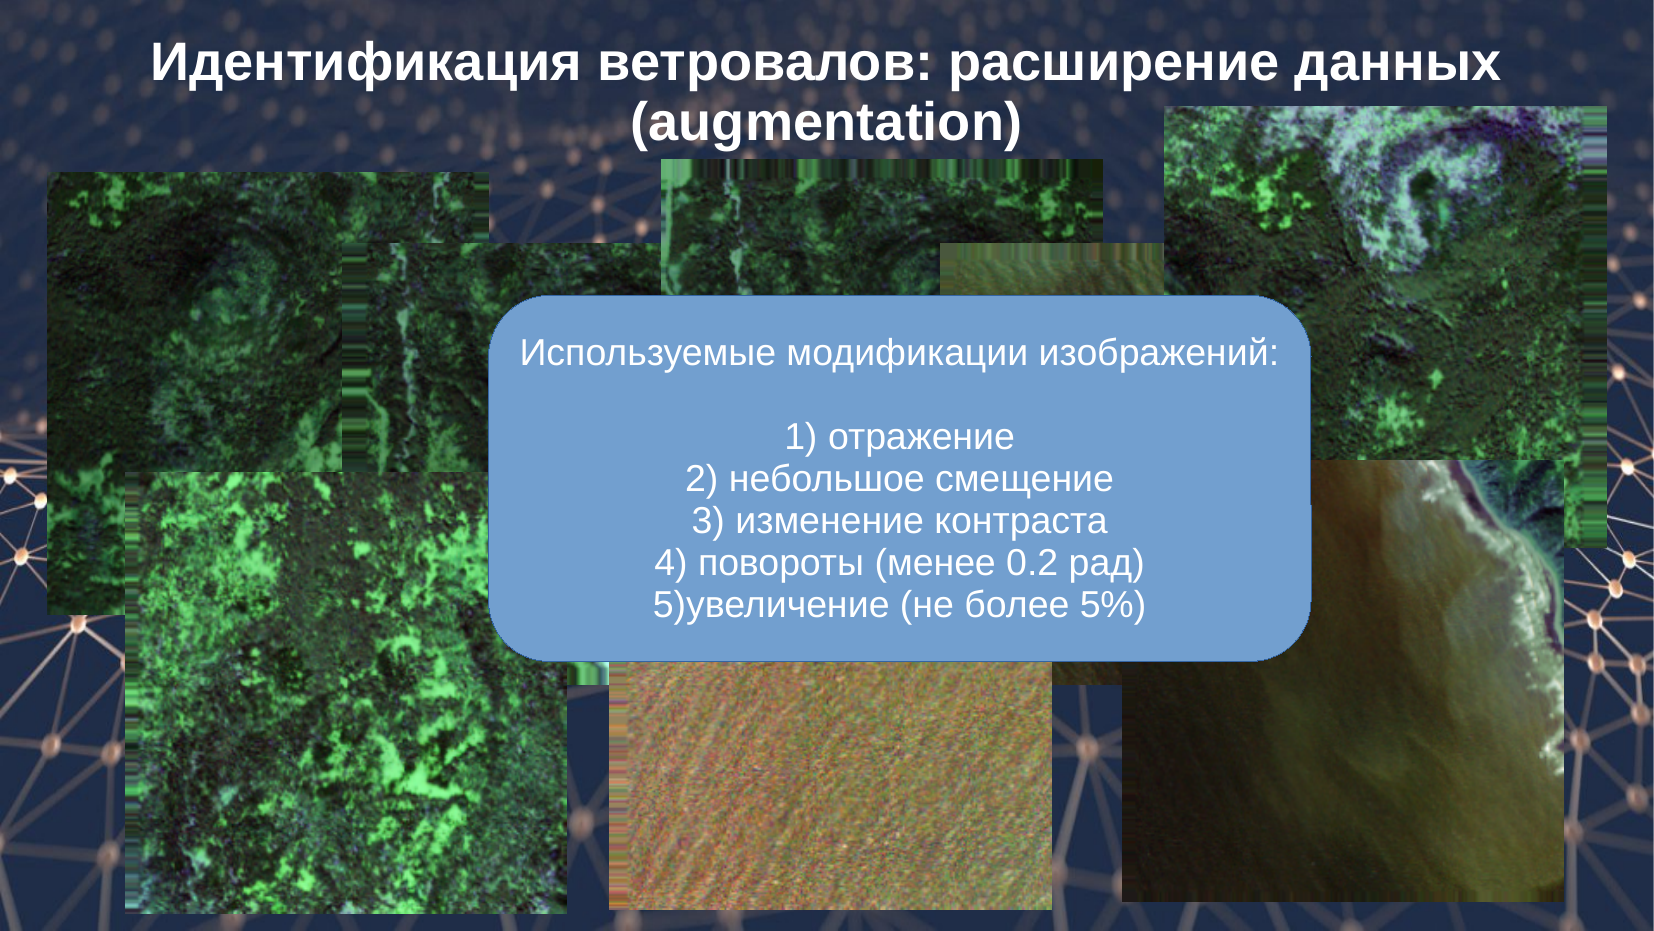

Идентификация ветровалов: расширение данных
(augmentation)
Используемые модификации изображений:
1) отражение
2) небольшое смещение
3) изменение контраста
4) повороты (менее 0.2 рад)
5)увеличение (не более 5%)